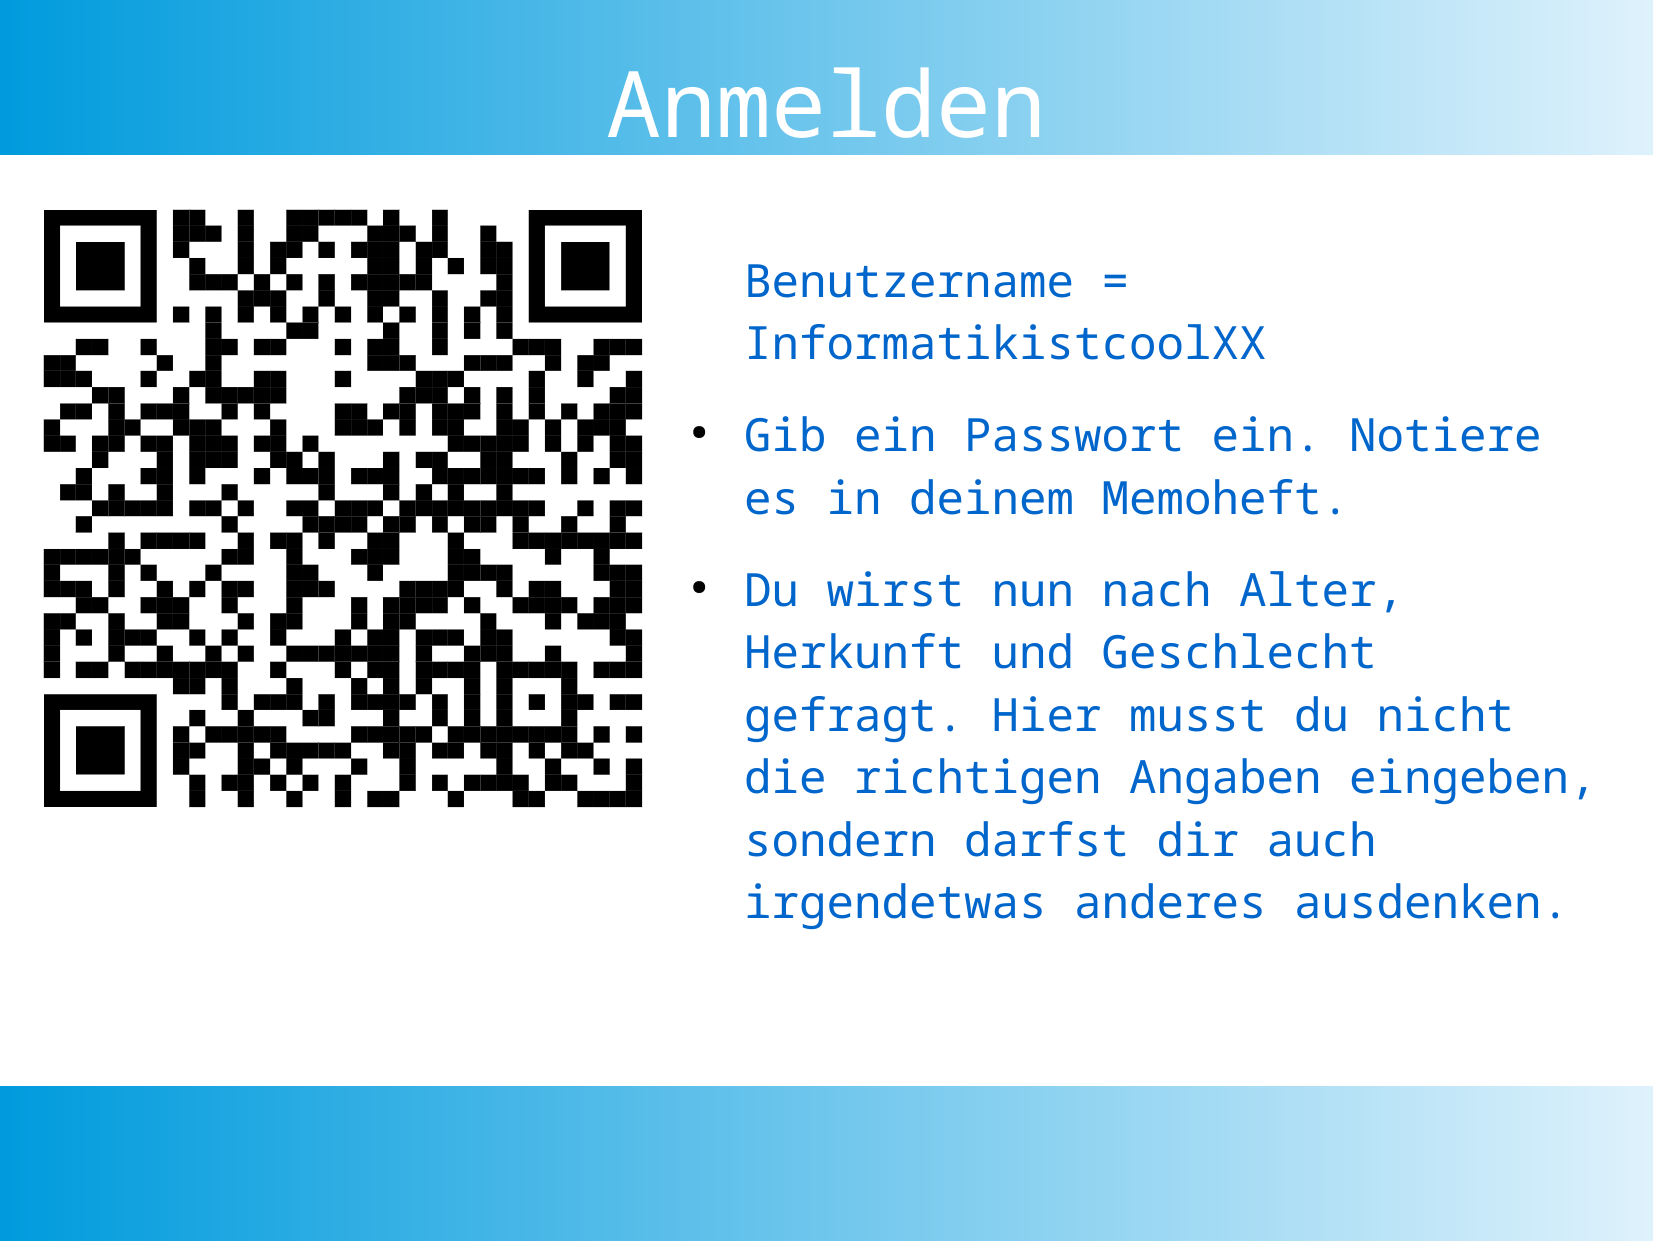

# Anmelden
Benutzername = InformatikistcoolXX
Gib ein Passwort ein. Notiere es in deinem Memoheft.
Du wirst nun nach Alter, Herkunft und Geschlecht gefragt. Hier musst du nicht die richtigen Angaben eingeben, sondern darfst dir auch irgendetwas anderes ausdenken.